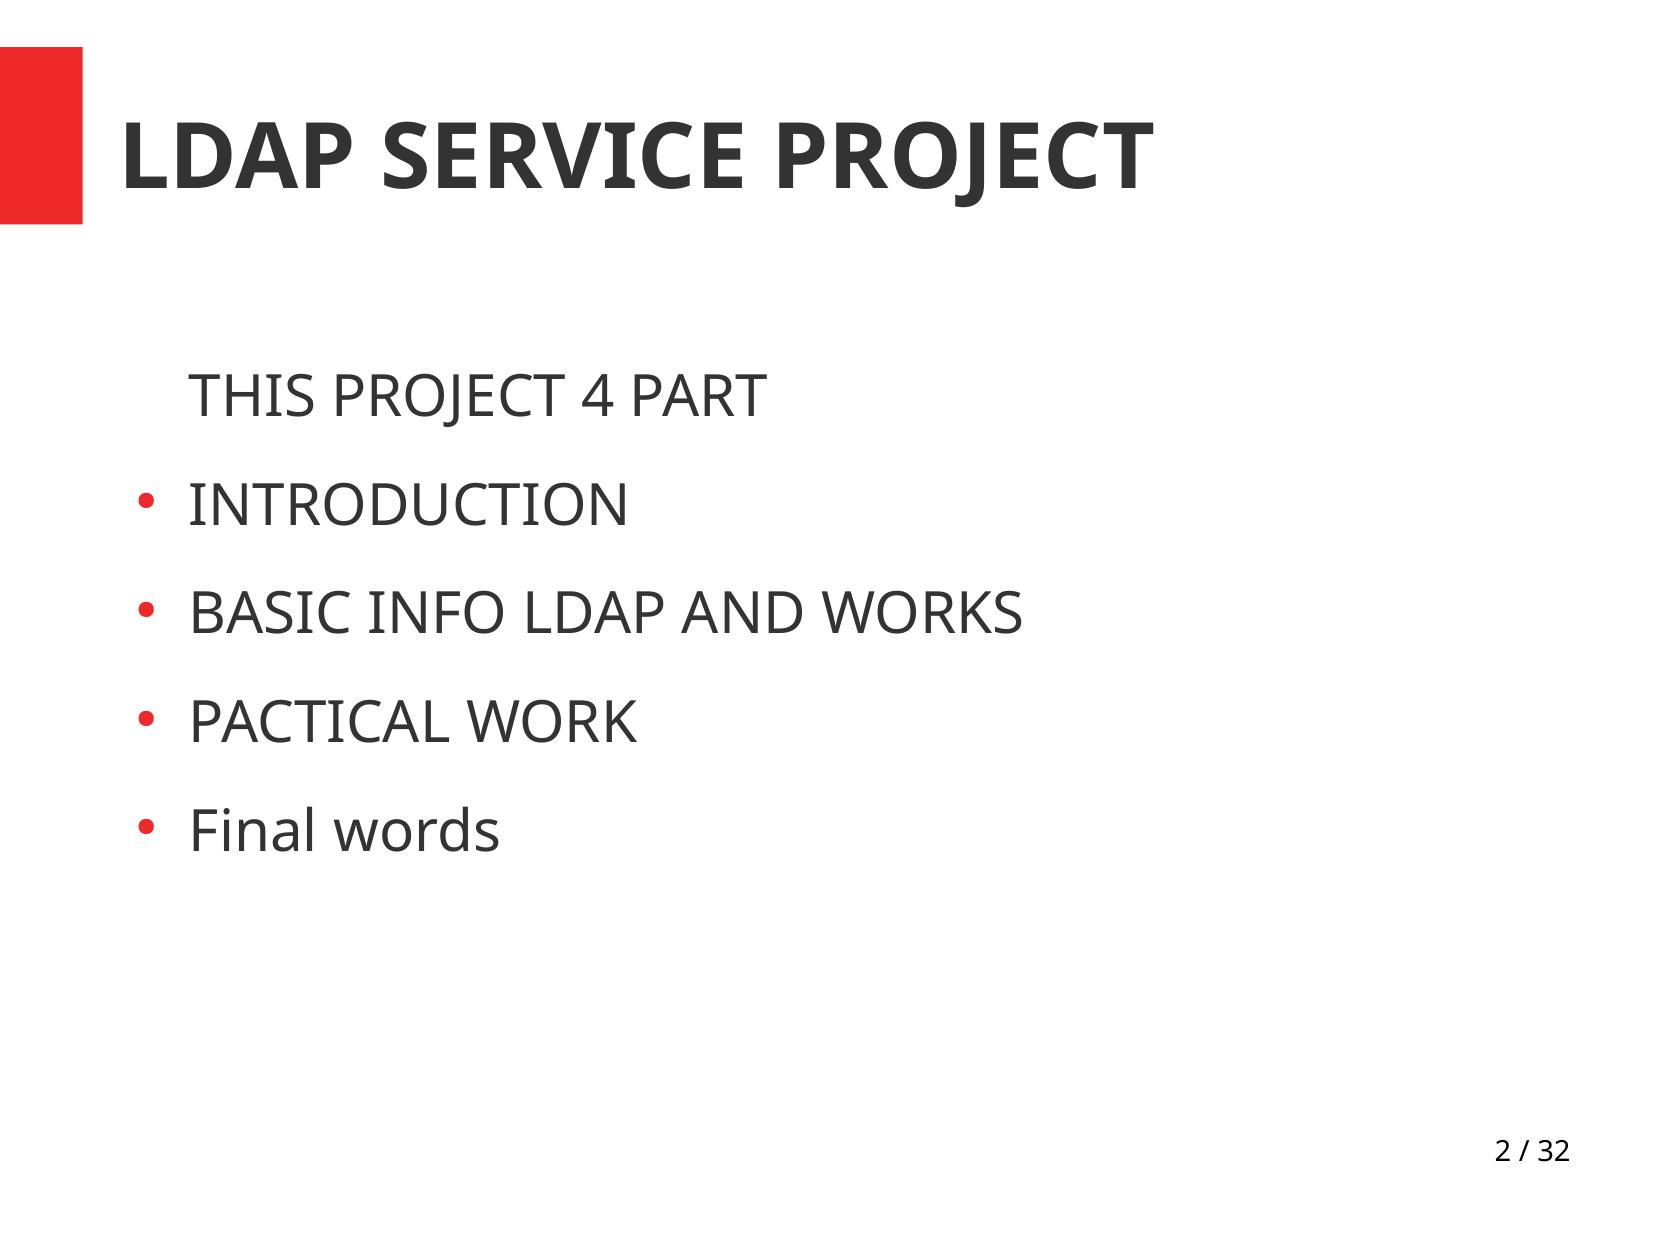

# LDAP SERVICE PROJECT
THIS PROJECT 4 PART
INTRODUCTION
BASIC INFO LDAP AND WORKS
PACTICAL WORK
Final words
2